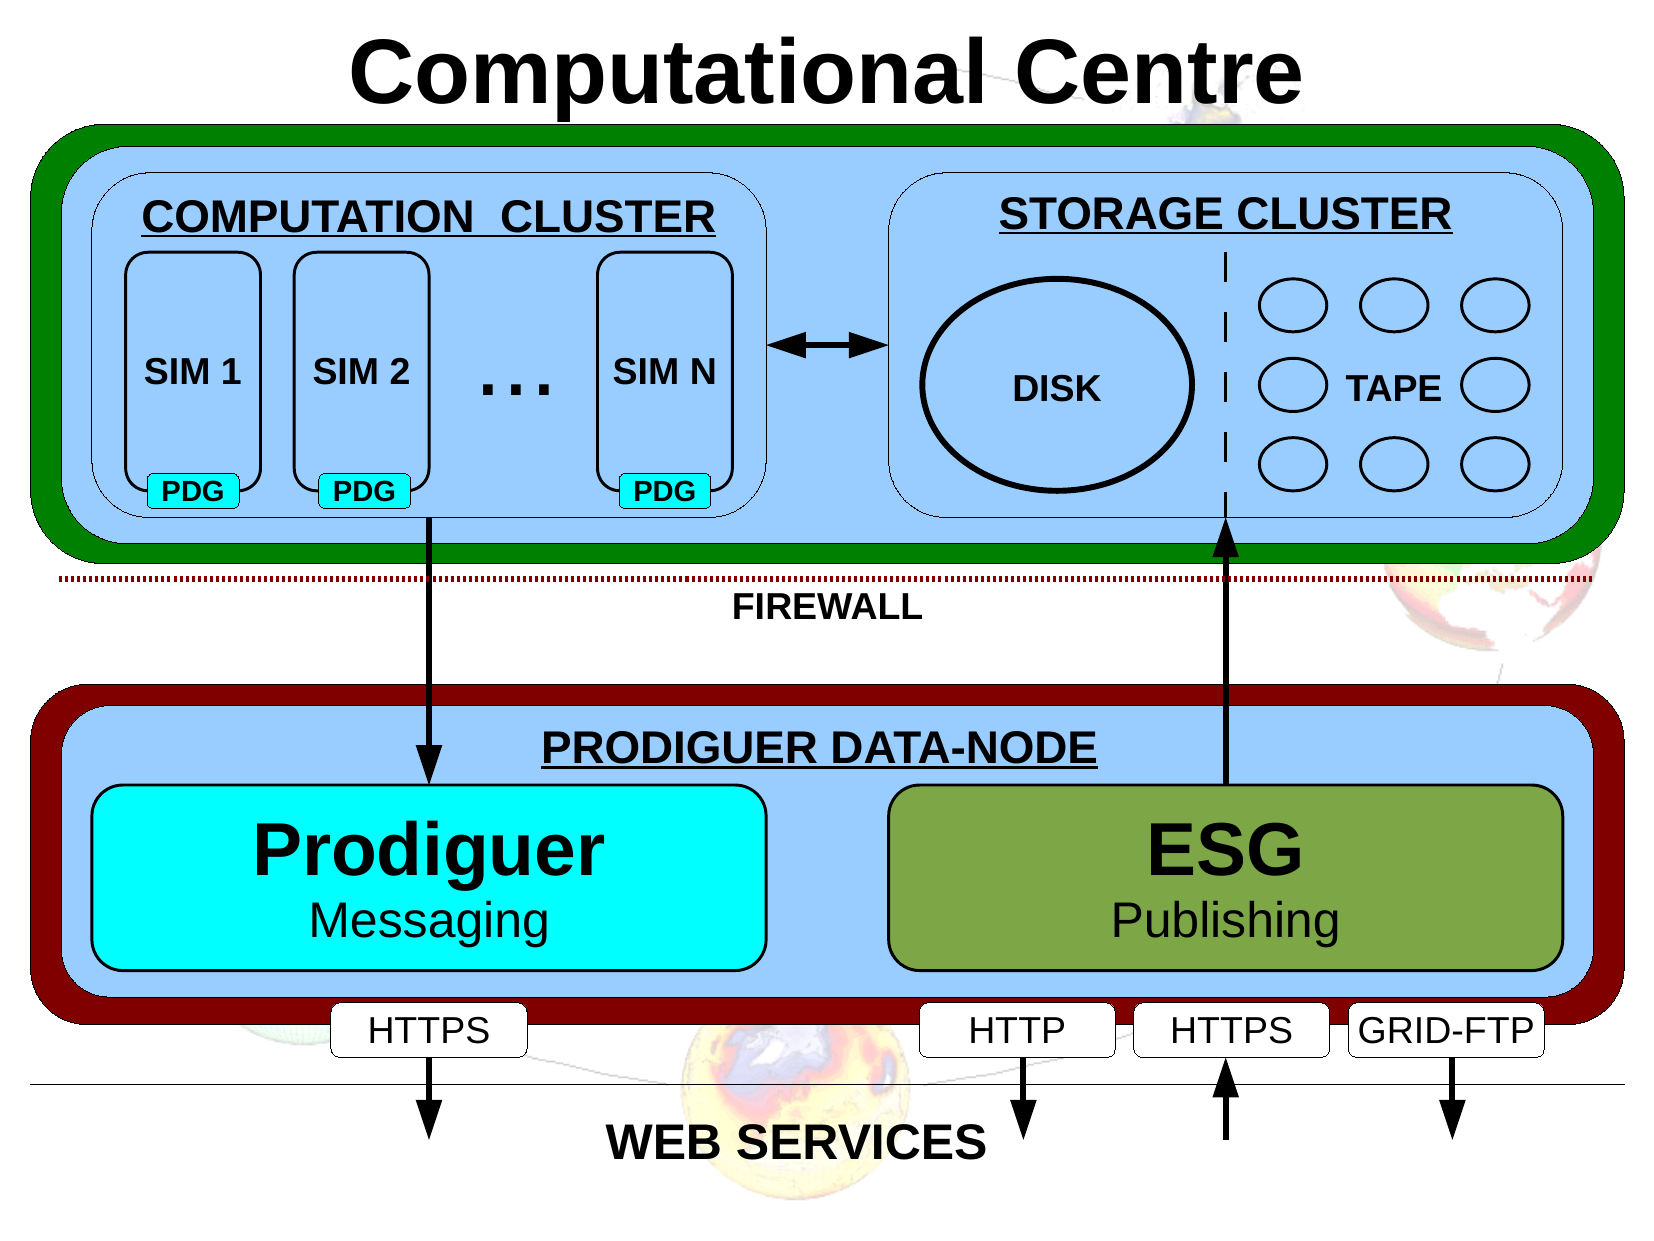

# Computational Centre
STORAGE CLUSTER
TAPE
DISK
COMPUTATION CLUSTER
SIM 1
SIM 2
SIM N
...
PDG
PDG
PDG
PRODIGUER DATA-NODE
Prodiguer
Messaging
ESG
Publishing
HTTPS
HTTP
HTTPS
GRID-FTP
FIREWALL
WEB SERVICES